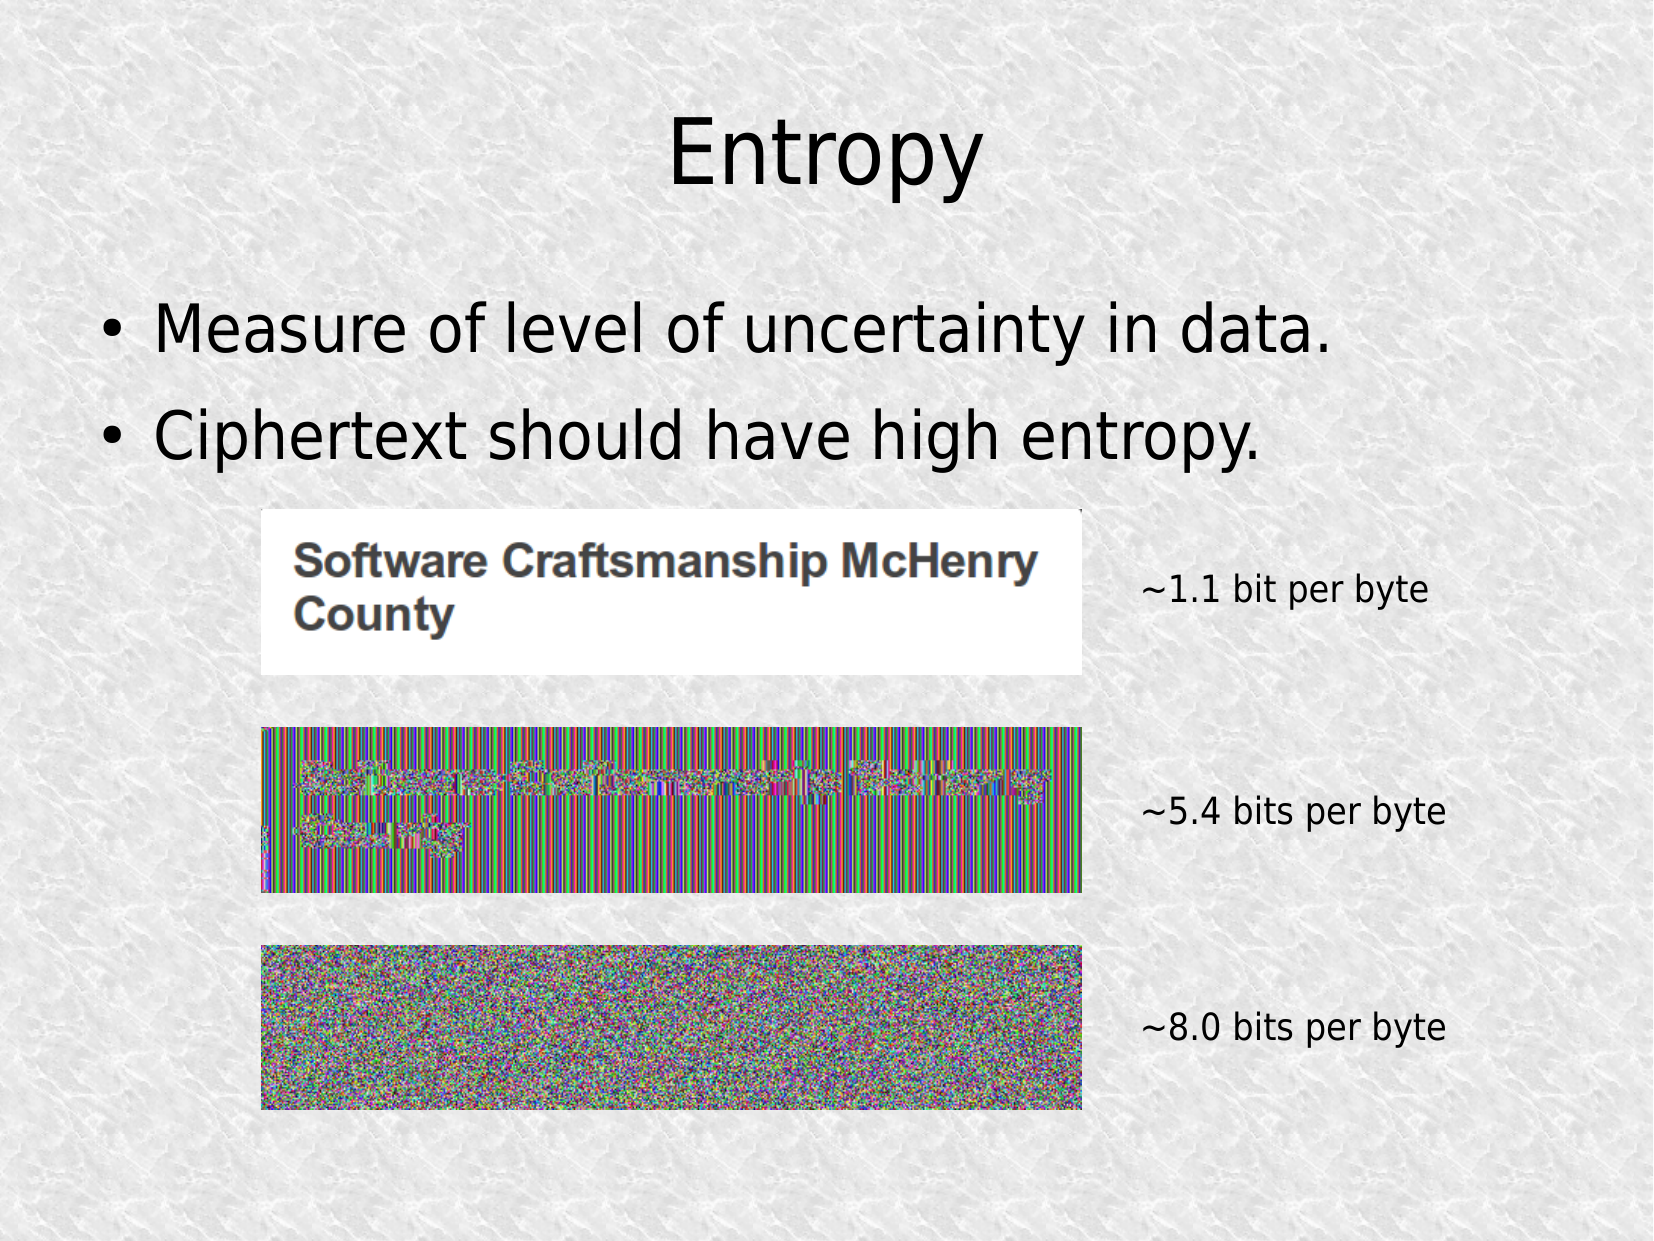

# Entropy
Measure of level of uncertainty in data.
Ciphertext should have high entropy.
~1.1 bit per byte
~5.4 bits per byte
~8.0 bits per byte